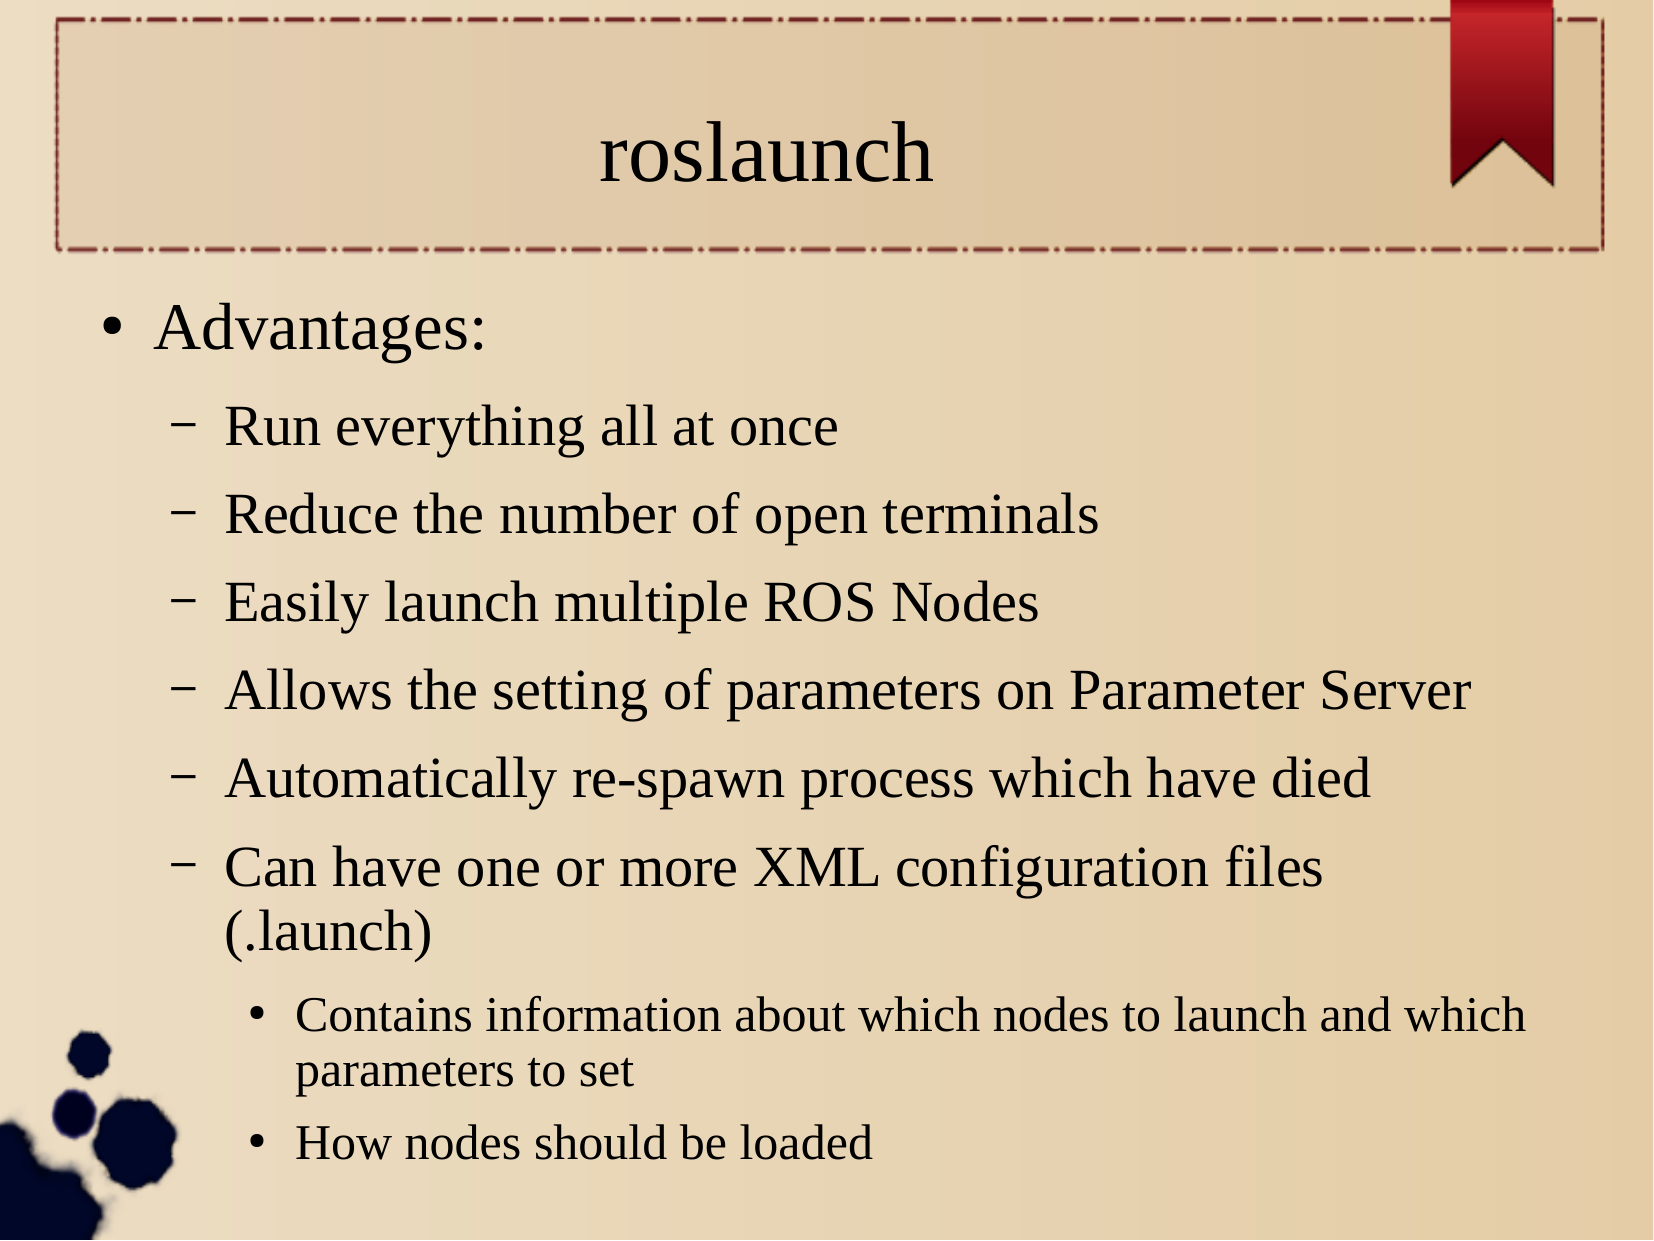

# roslaunch
Advantages:
Run everything all at once
Reduce the number of open terminals
Easily launch multiple ROS Nodes
Allows the setting of parameters on Parameter Server
Automatically re-spawn process which have died
Can have one or more XML configuration files (.launch)
Contains information about which nodes to launch and which parameters to set
How nodes should be loaded